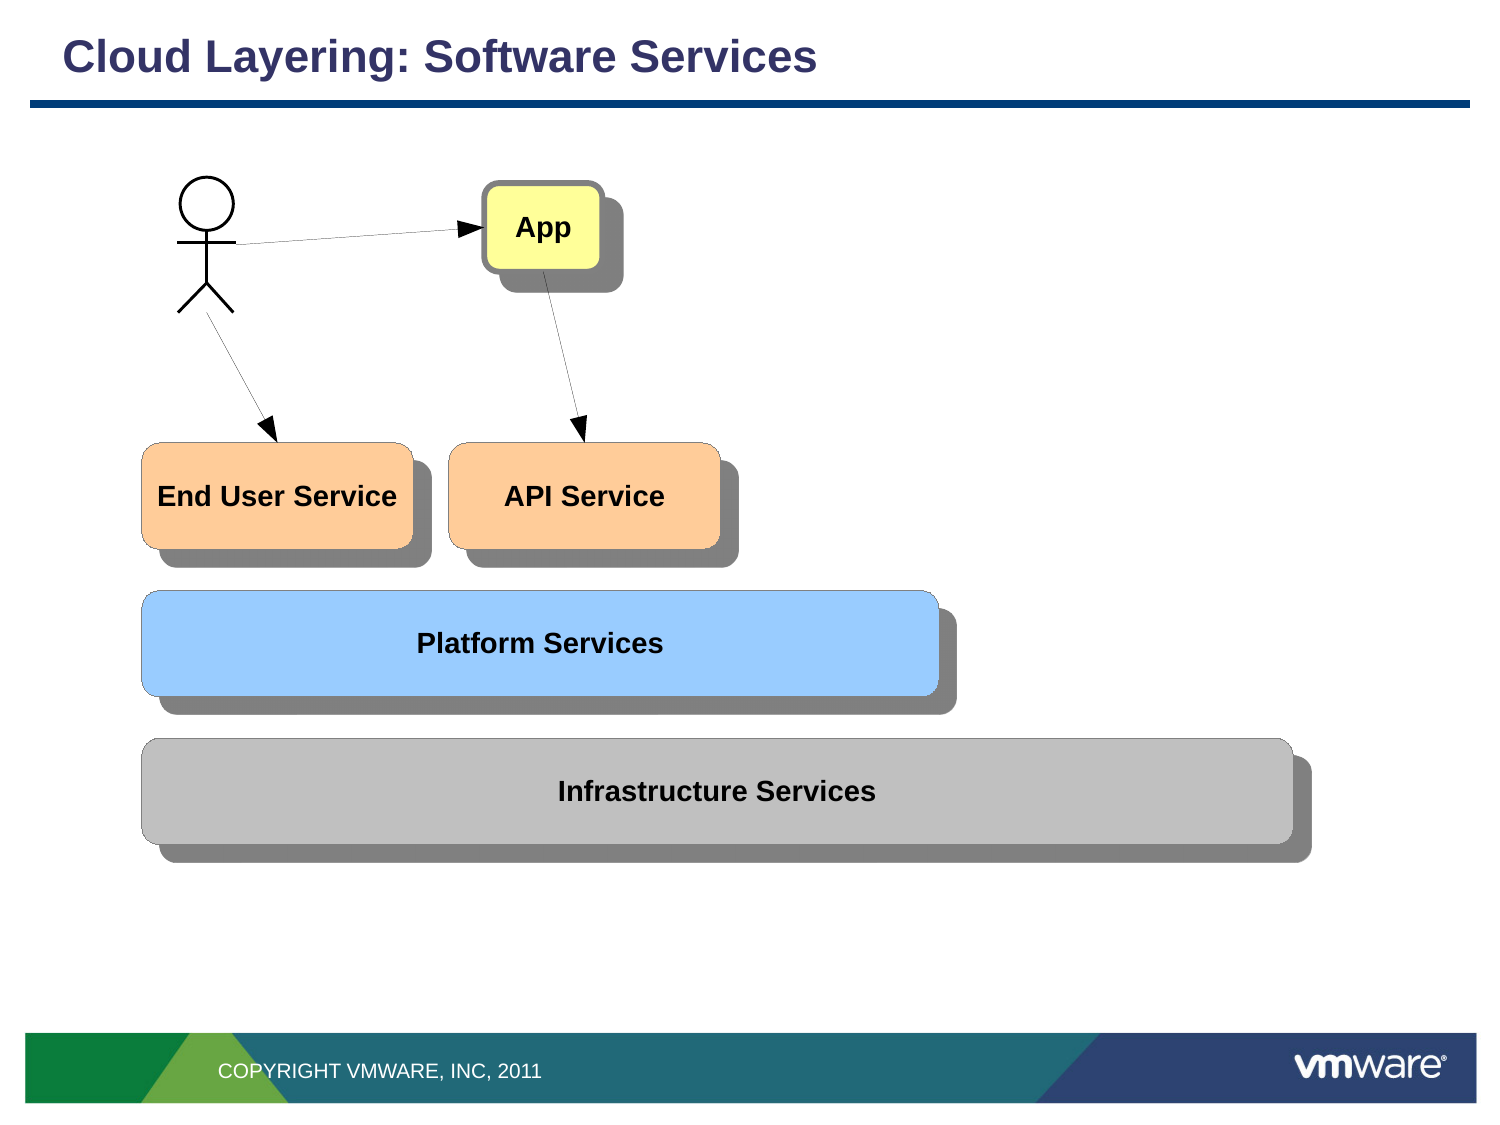

# Cloud Layering: Software Services
App
End User Service
API Service
Platform Services
Infrastructure Services